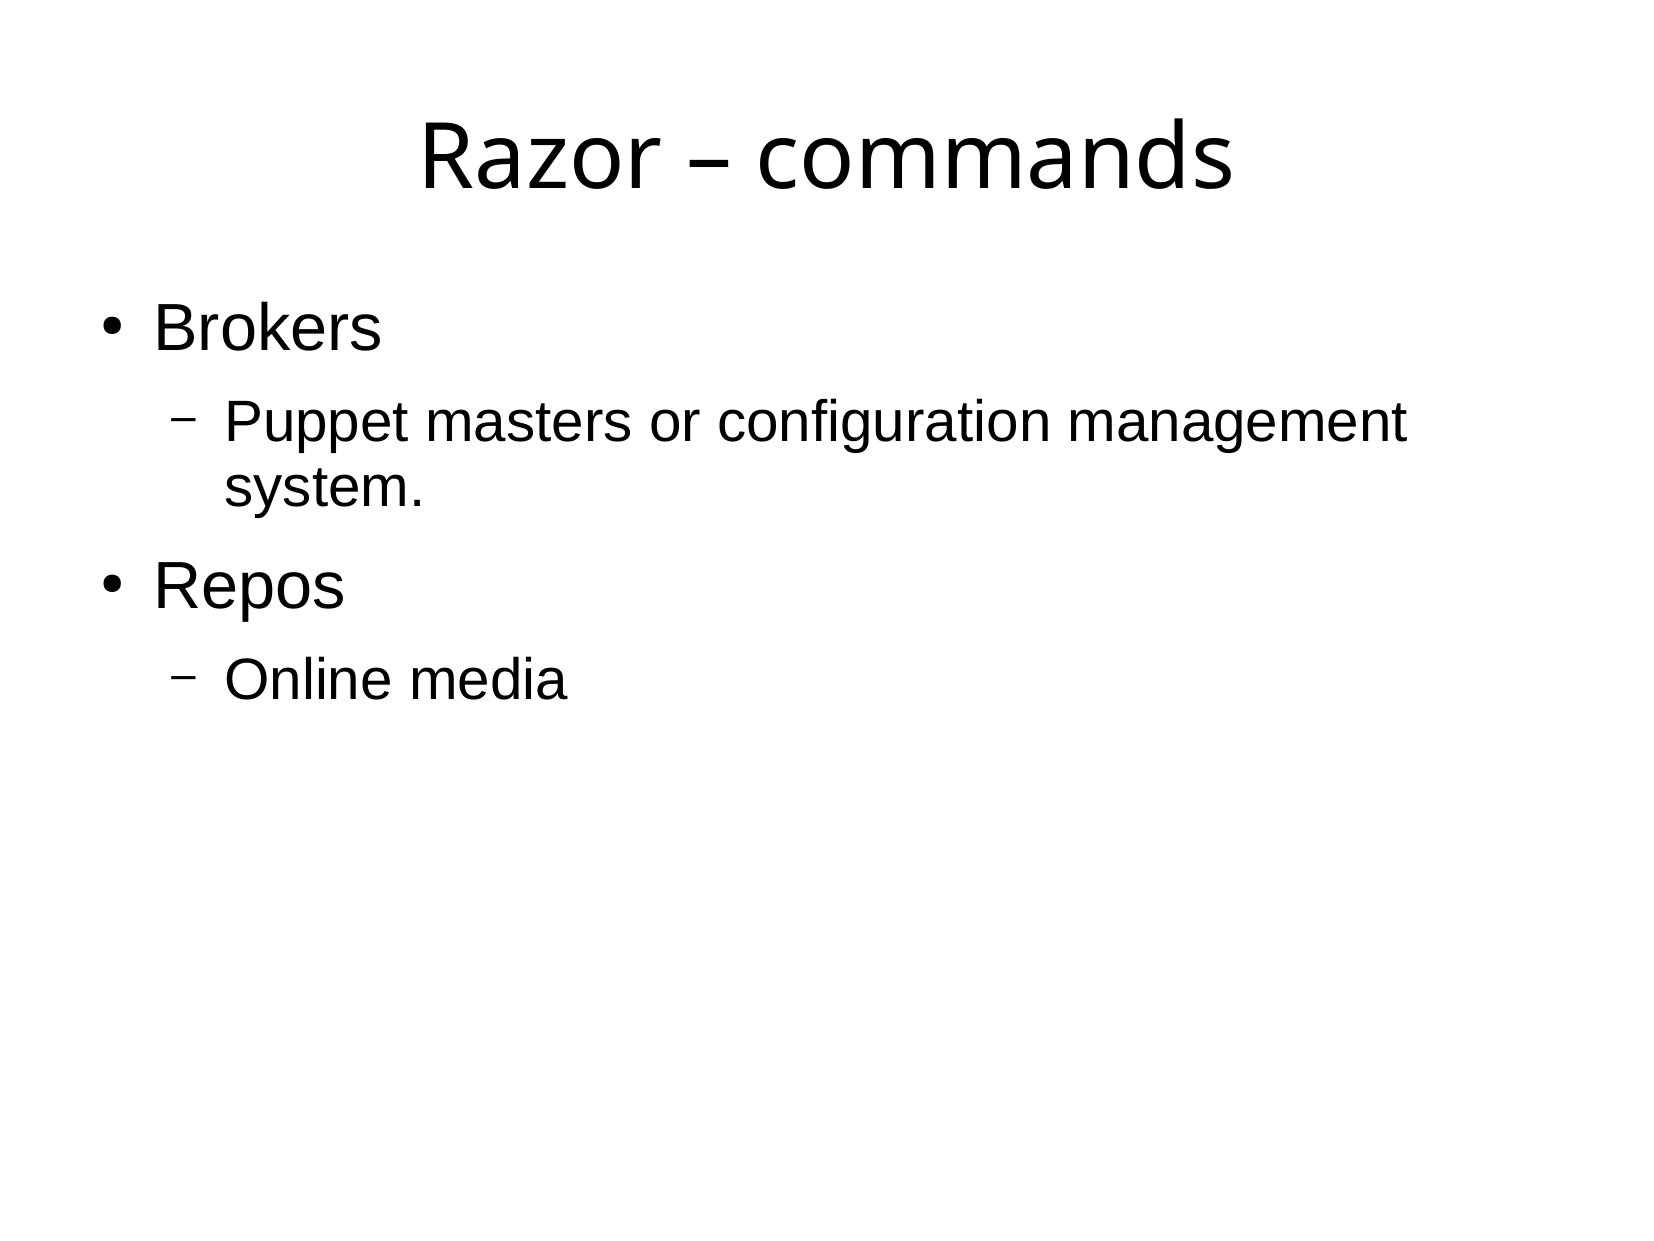

# Razor – commands
Brokers
Puppet masters or configuration management system.
Repos
Online media